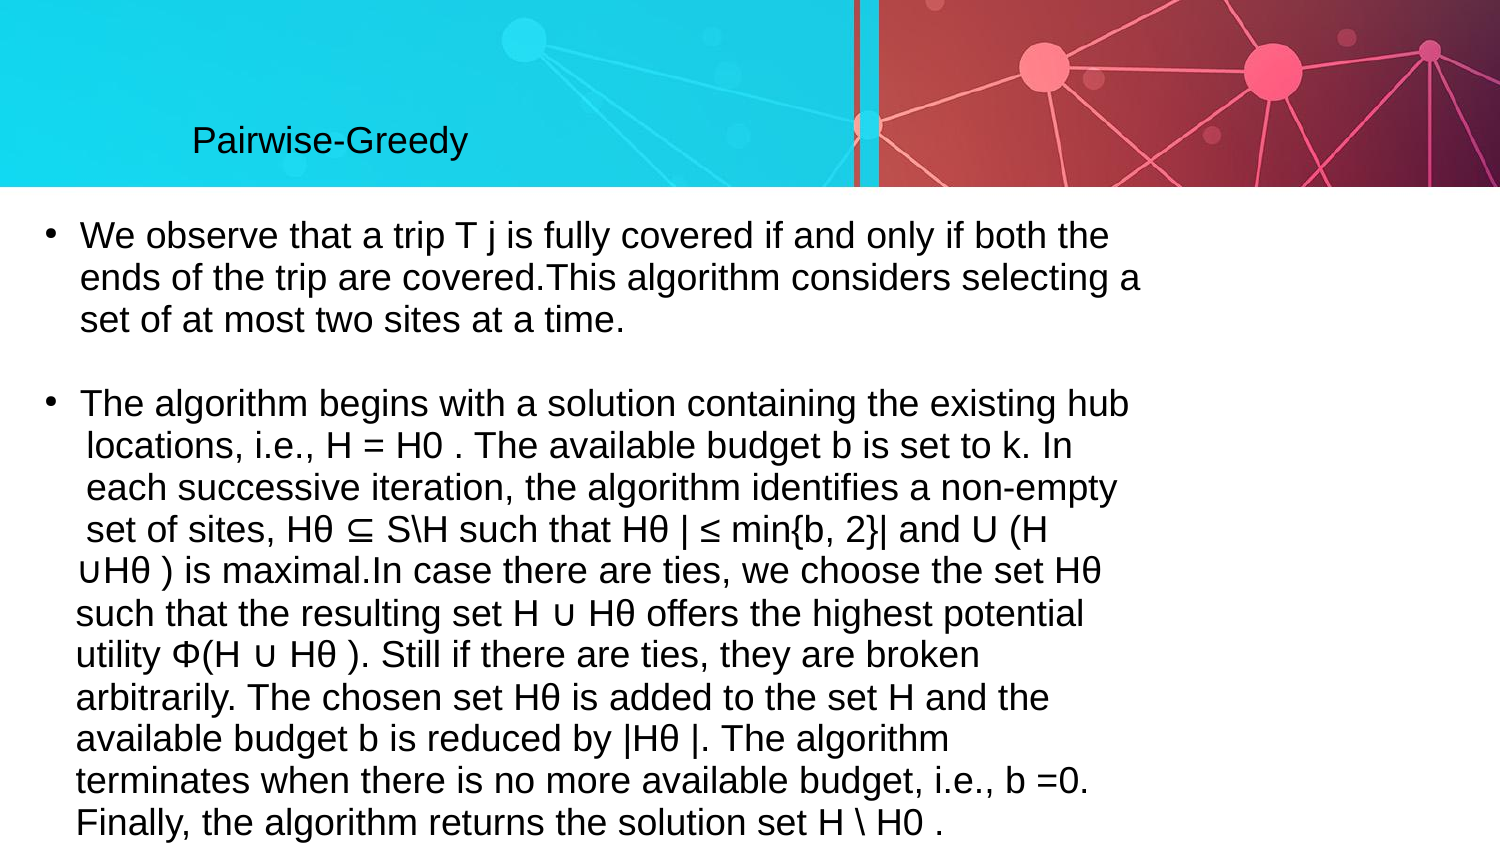

Pairwise-Greedy
We observe that a trip T j is fully covered if and only if both the ends of the trip are covered.This algorithm considers selecting a set of at most two sites at a time.
The algorithm begins with a solution containing the existing hub
 locations, i.e., H = H0 . The available budget b is set to k. In each successive iteration, the algorithm identifies a non-empty set of sites, Hθ ⊆ S\H such that Hθ | ≤ min{b, 2}| and U (H ∪Hθ ) is maximal.In case there are ties, we choose the set Hθ such that the resulting set H ∪ Hθ offers the highest potential utility Φ(H ∪ Hθ ). Still if there are ties, they are broken arbitrarily. The chosen set Hθ is added to the set H and the available budget b is reduced by |Hθ |. The algorithm terminates when there is no more available budget, i.e., b =0. Finally, the algorithm returns the solution set H \ H0 .